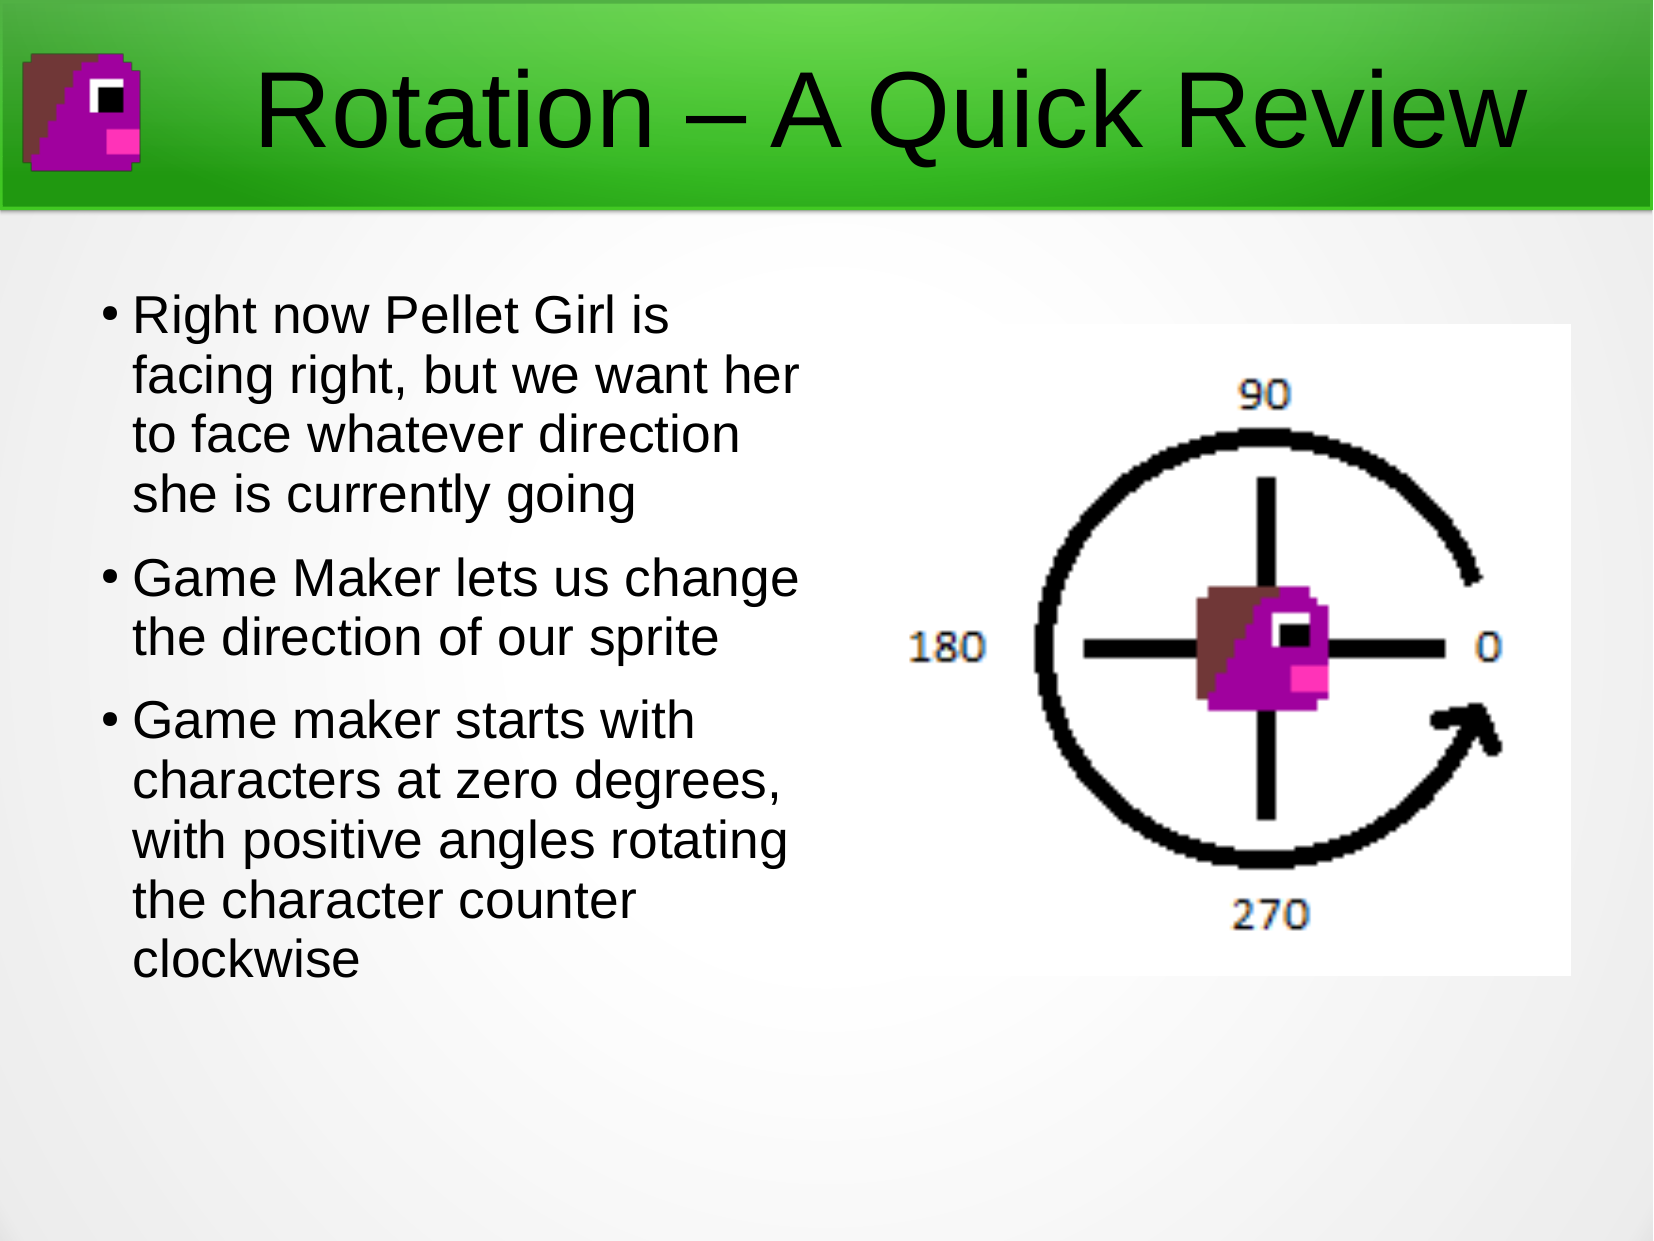

# Rotation – A Quick Review
Right now Pellet Girl is facing right, but we want her to face whatever direction she is currently going
Game Maker lets us change the direction of our sprite
Game maker starts with characters at zero degrees, with positive angles rotating the character counter clockwise